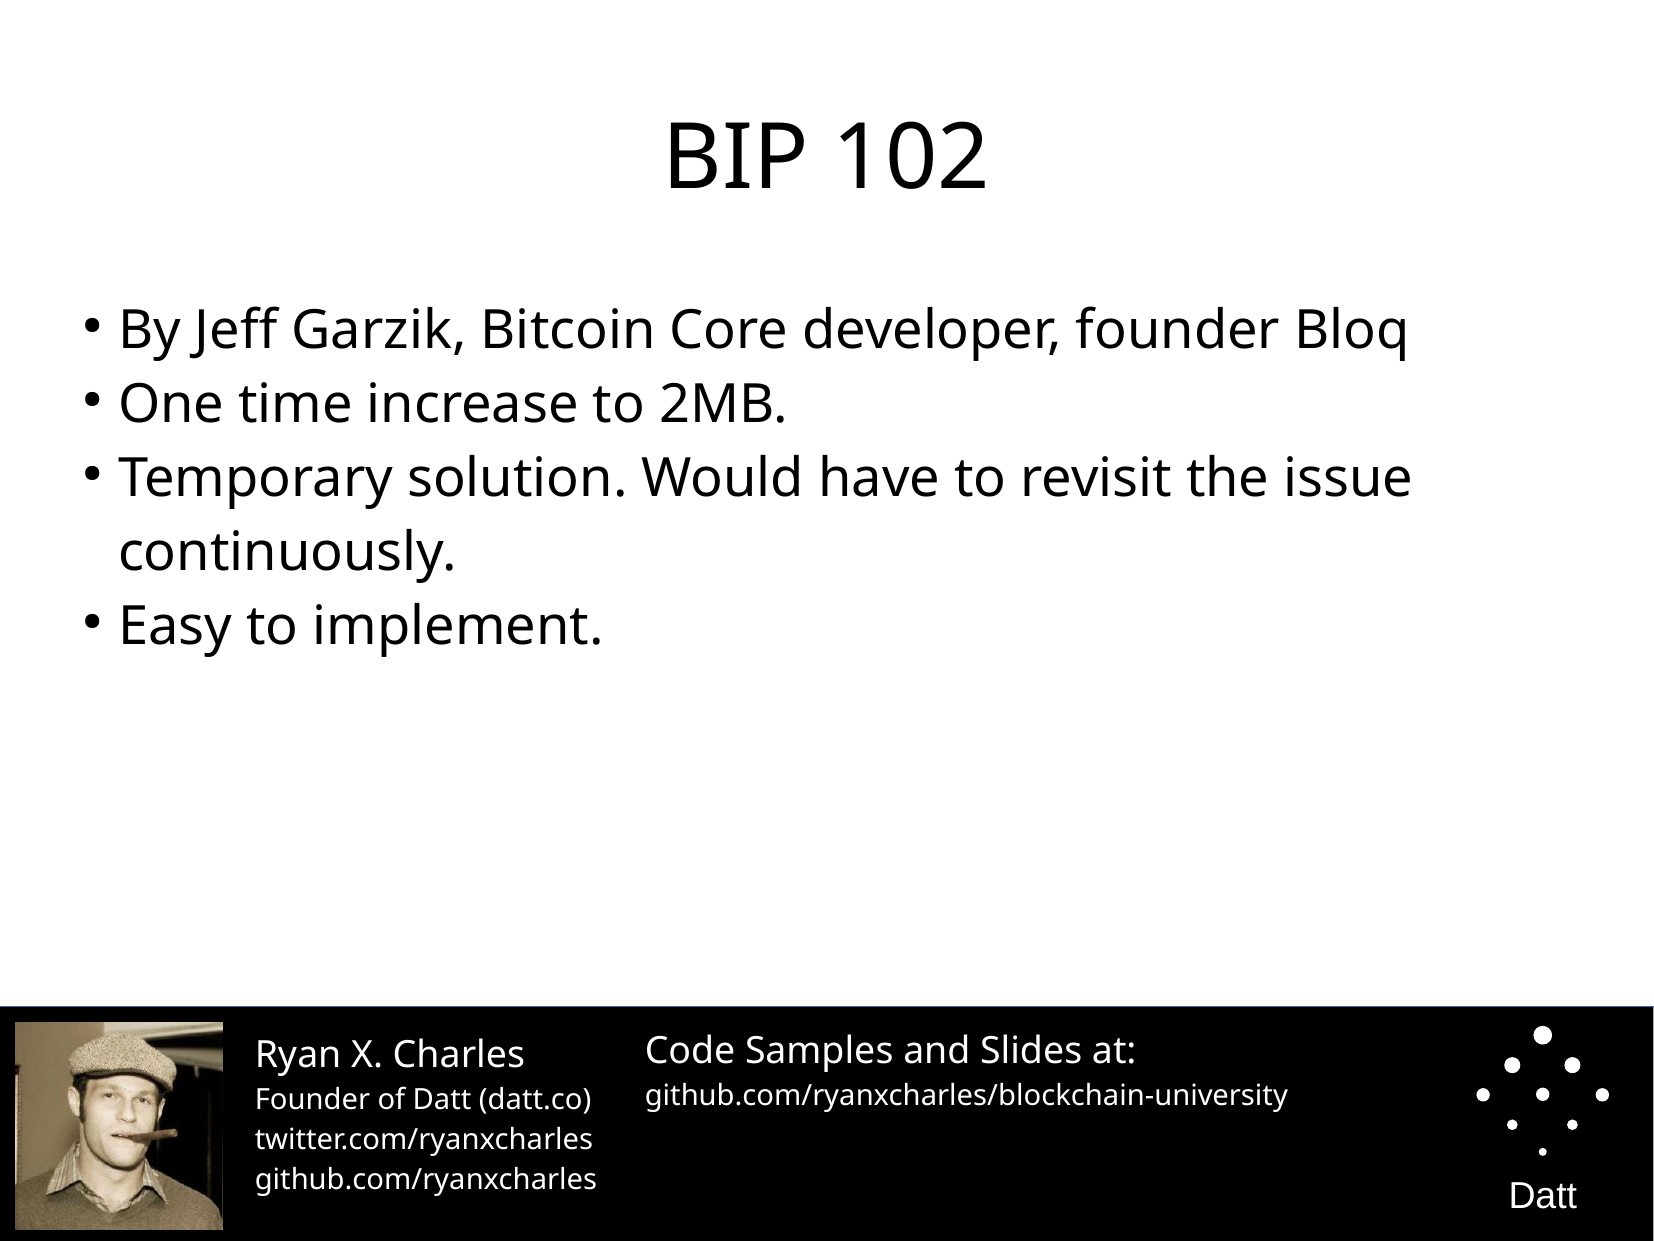

# BIP 102
By Jeff Garzik, Bitcoin Core developer, founder Bloq
One time increase to 2MB.
Temporary solution. Would have to revisit the issue continuously.
Easy to implement.
Code Samples and Slides at:
github.com/ryanxcharles/blockchain-university
Ryan X. Charles
Founder of Datt (datt.co)
twitter.com/ryanxcharles
github.com/ryanxcharles
Datt